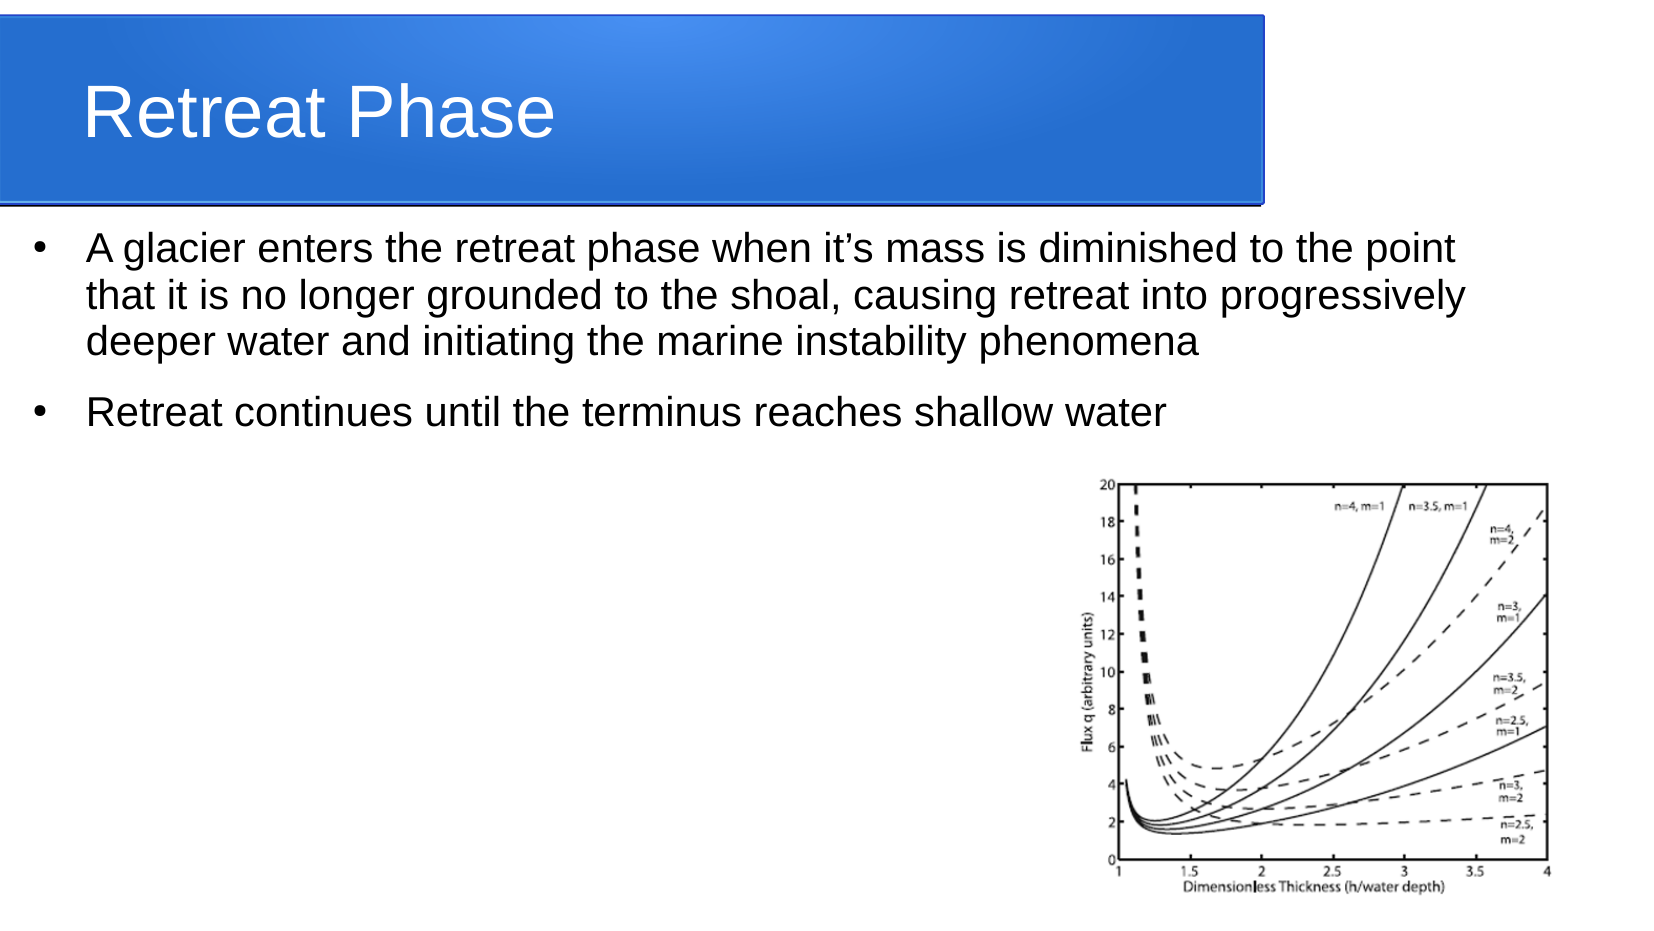

# Retreat Phase
A glacier enters the retreat phase when it’s mass is diminished to the point that it is no longer grounded to the shoal, causing retreat into progressively deeper water and initiating the marine instability phenomena
Retreat continues until the terminus reaches shallow water